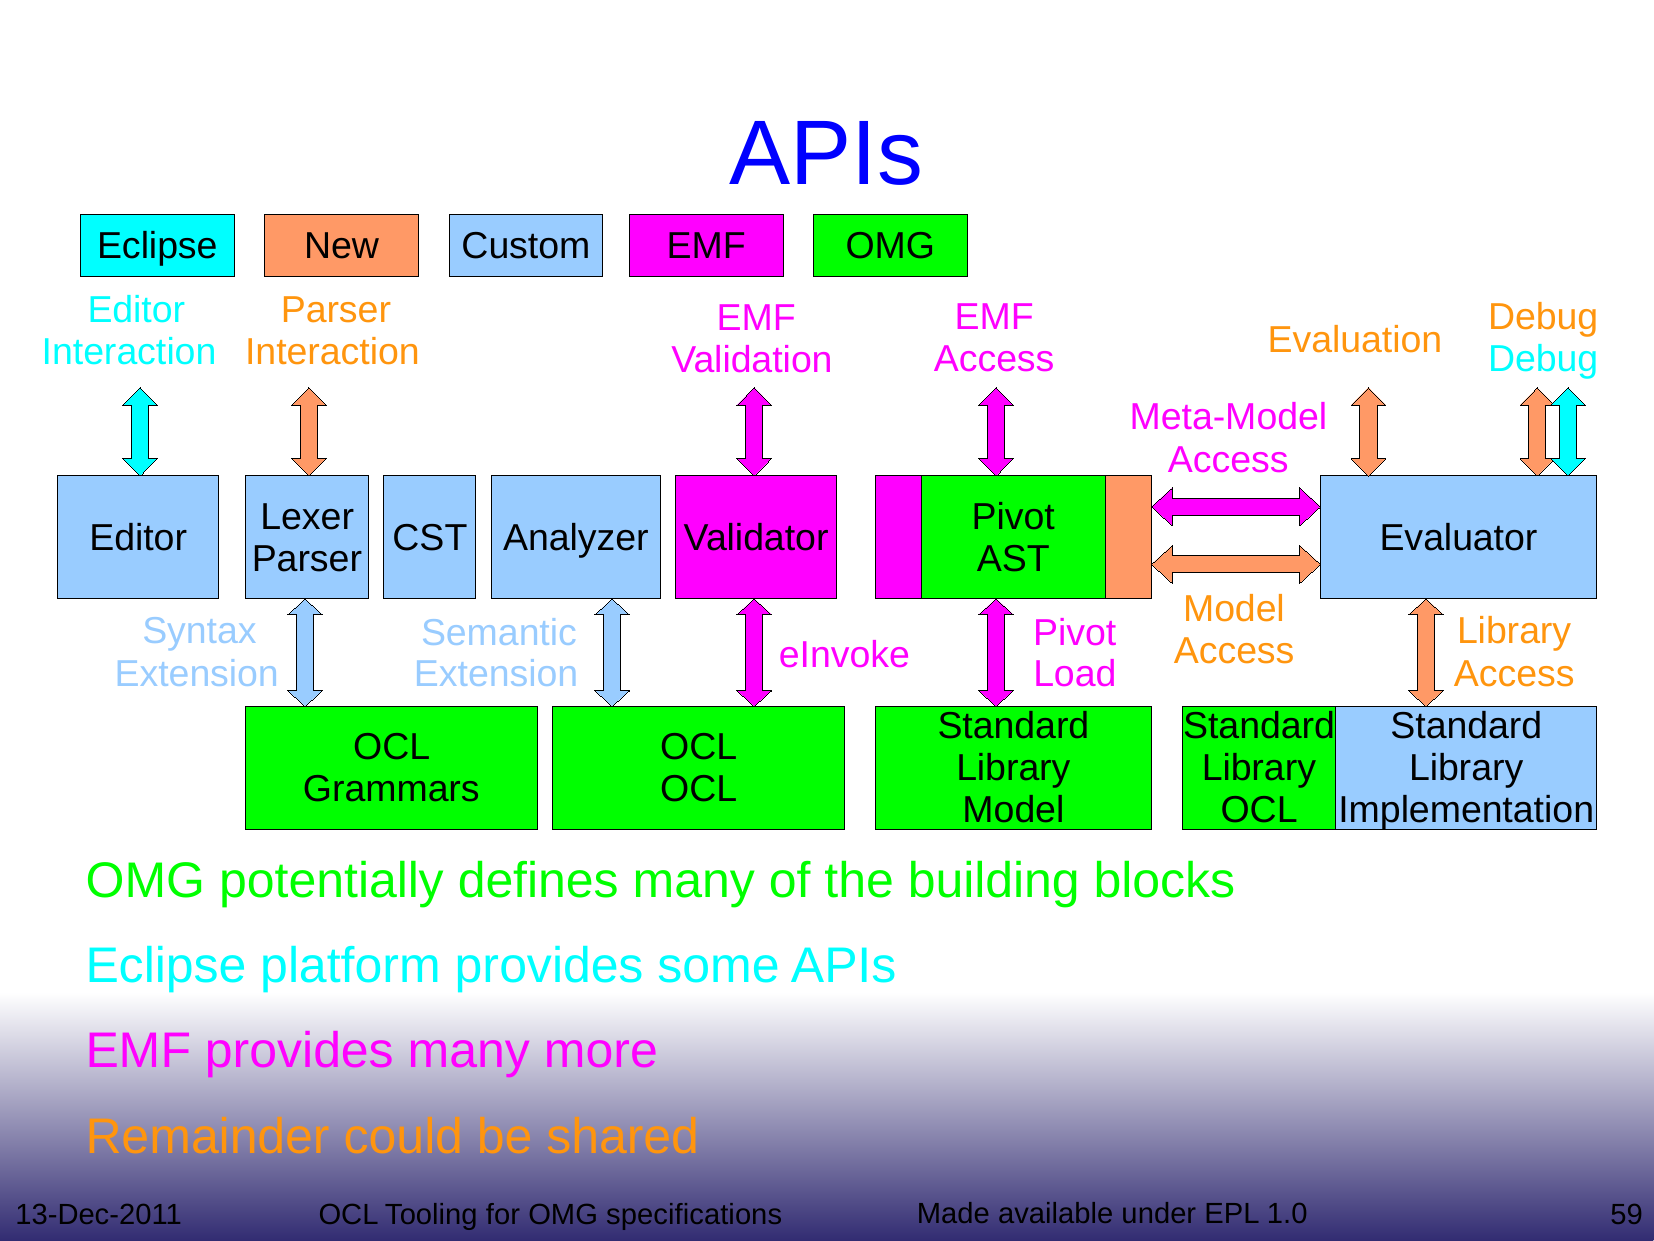

# APIs
Eclipse
New
Custom
EMF
OMG
Parser
Interaction
Editor
Interaction
EMF
Access
Debug
Debug
EMF
Validation
Evaluation
Meta-Model
Access
Editor
Lexer
Parser
CST
Analyzer
Validator
Pivot
AST
Evaluator
Model
Access
Syntax
Extension
Library
Access
Semantic
Extension
Pivot
Load
eInvoke
OCL
Grammars
OCL
OCL
Standard
Library
Model
Standard
Library
OCL
Standard
Library
Implementation
OMG potentially defines many of the building blocks
Eclipse platform provides some APIs
EMF provides many more
Remainder could be shared
13-Dec-2011
OCL Tooling for OMG specifications
59